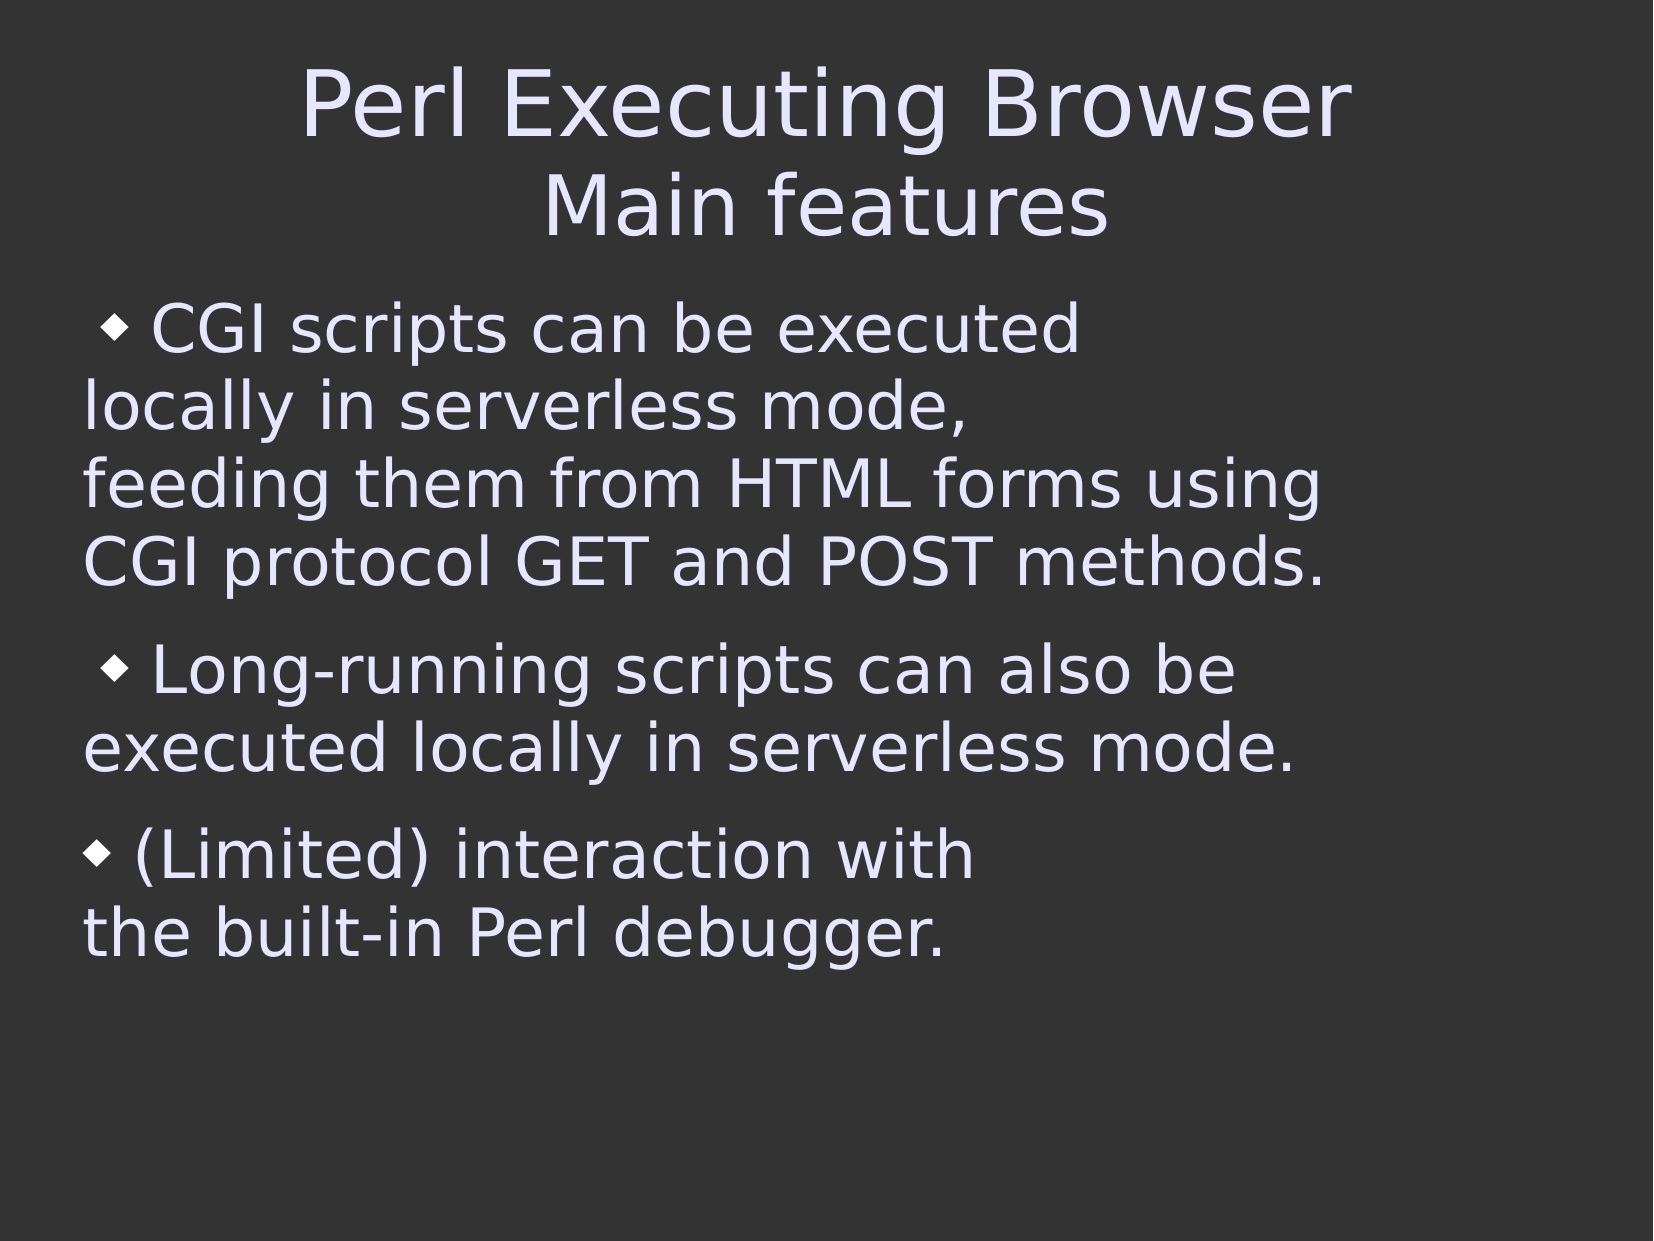

# Perl Executing Browser Main features
 CGI scripts can be executed
locally in serverless mode,
feeding them from HTML forms using
CGI protocol GET and POST methods.
 Long-running scripts can also be
executed locally in serverless mode.
 (Limited) interaction with
the built-in Perl debugger.